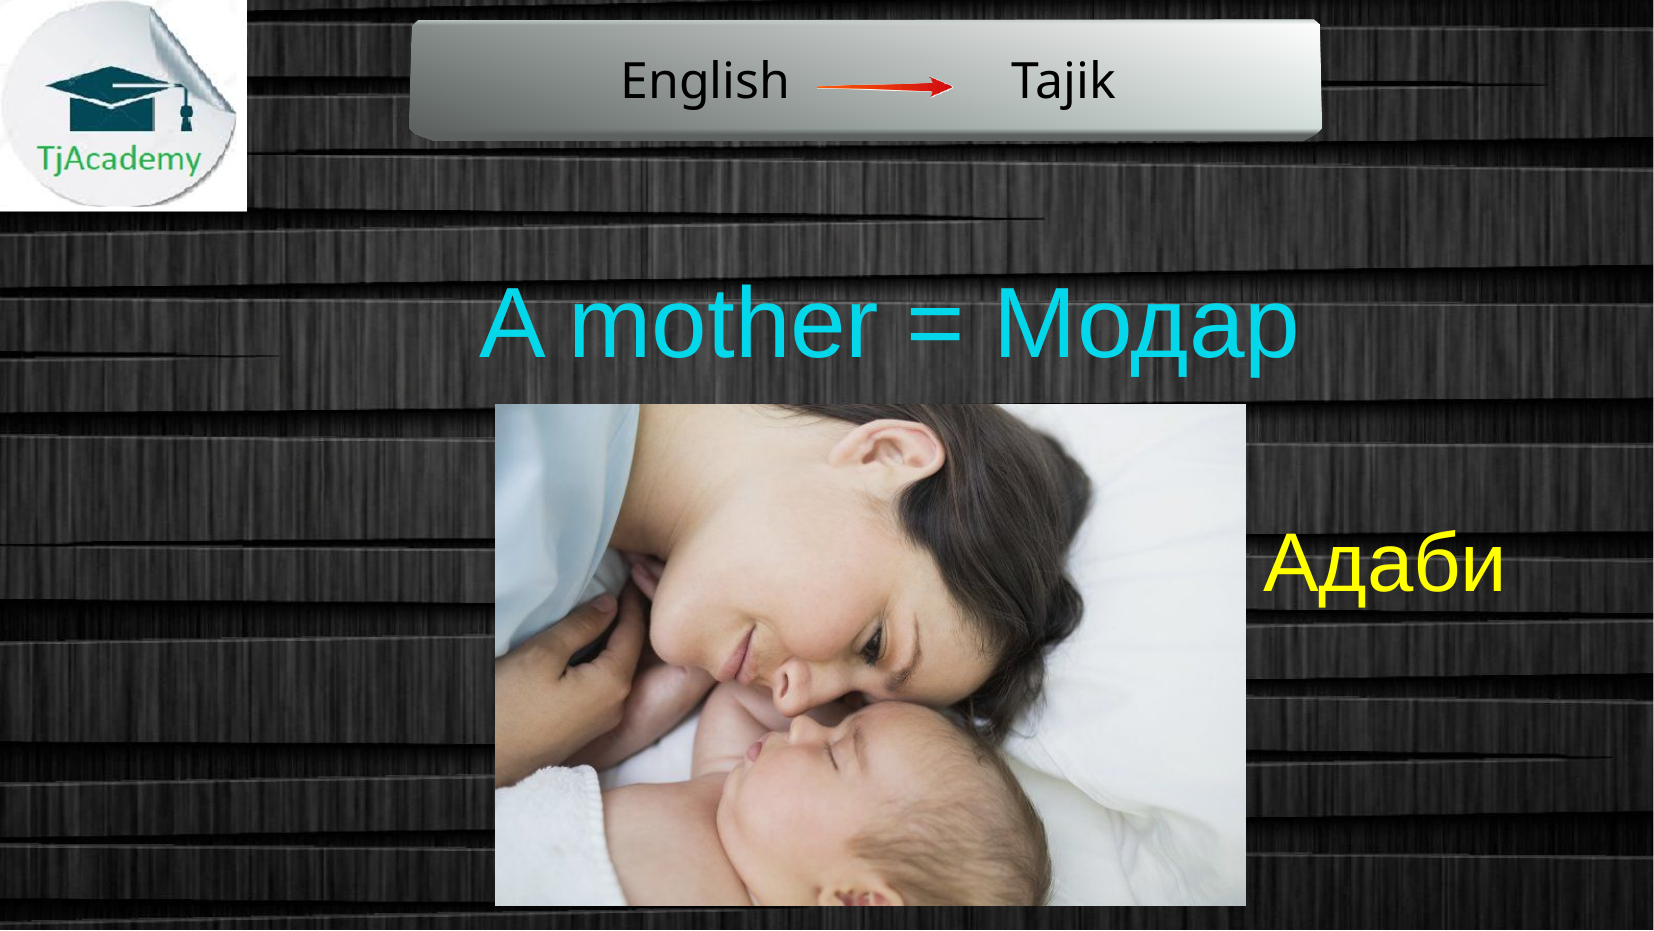

English Tajik
#
A mother = Модар
Адаби